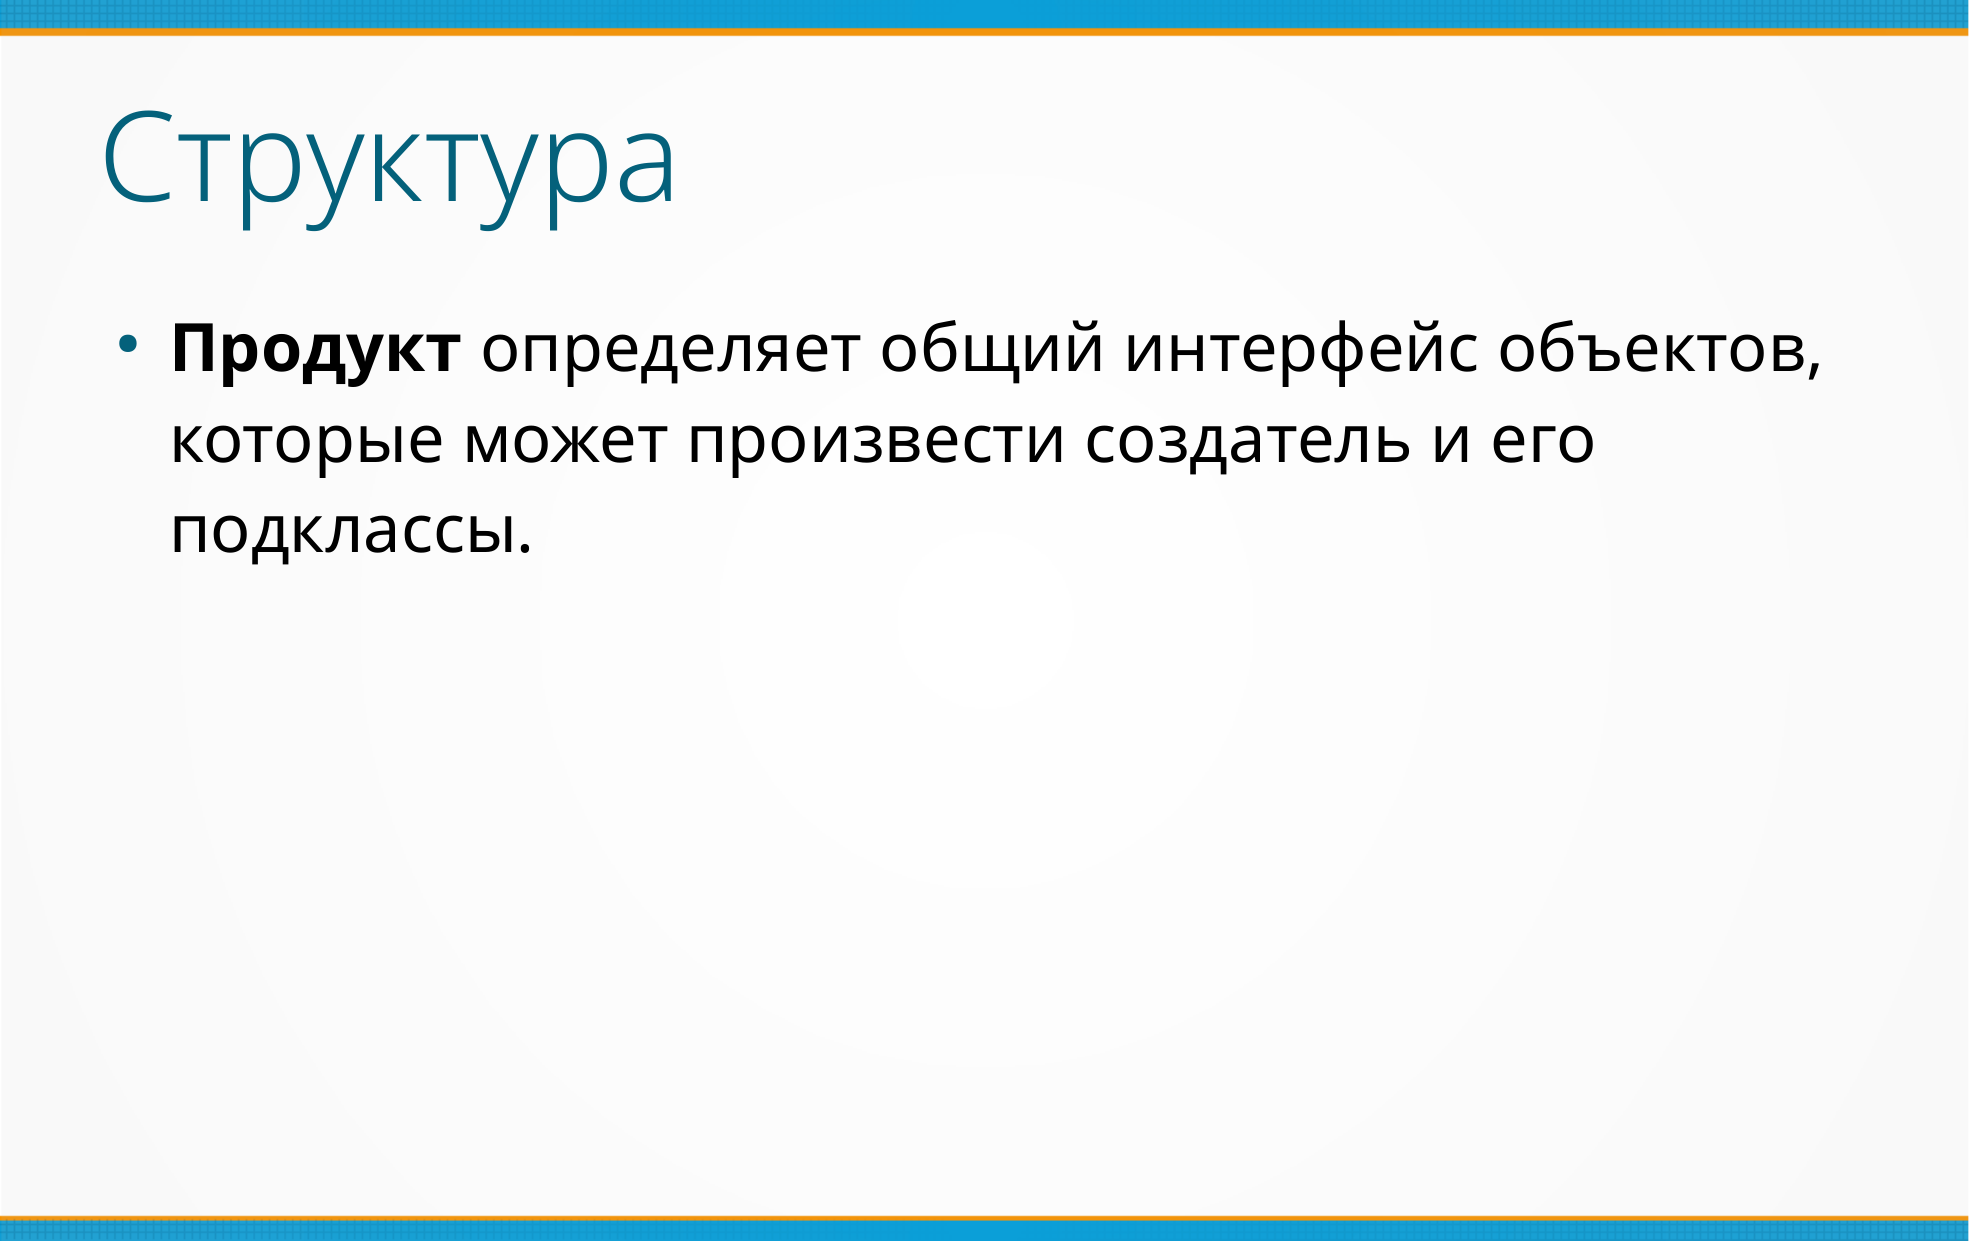

# Структура
Продукт определяет общий интерфейс объектов, которые может произвести создатель и его подклассы.